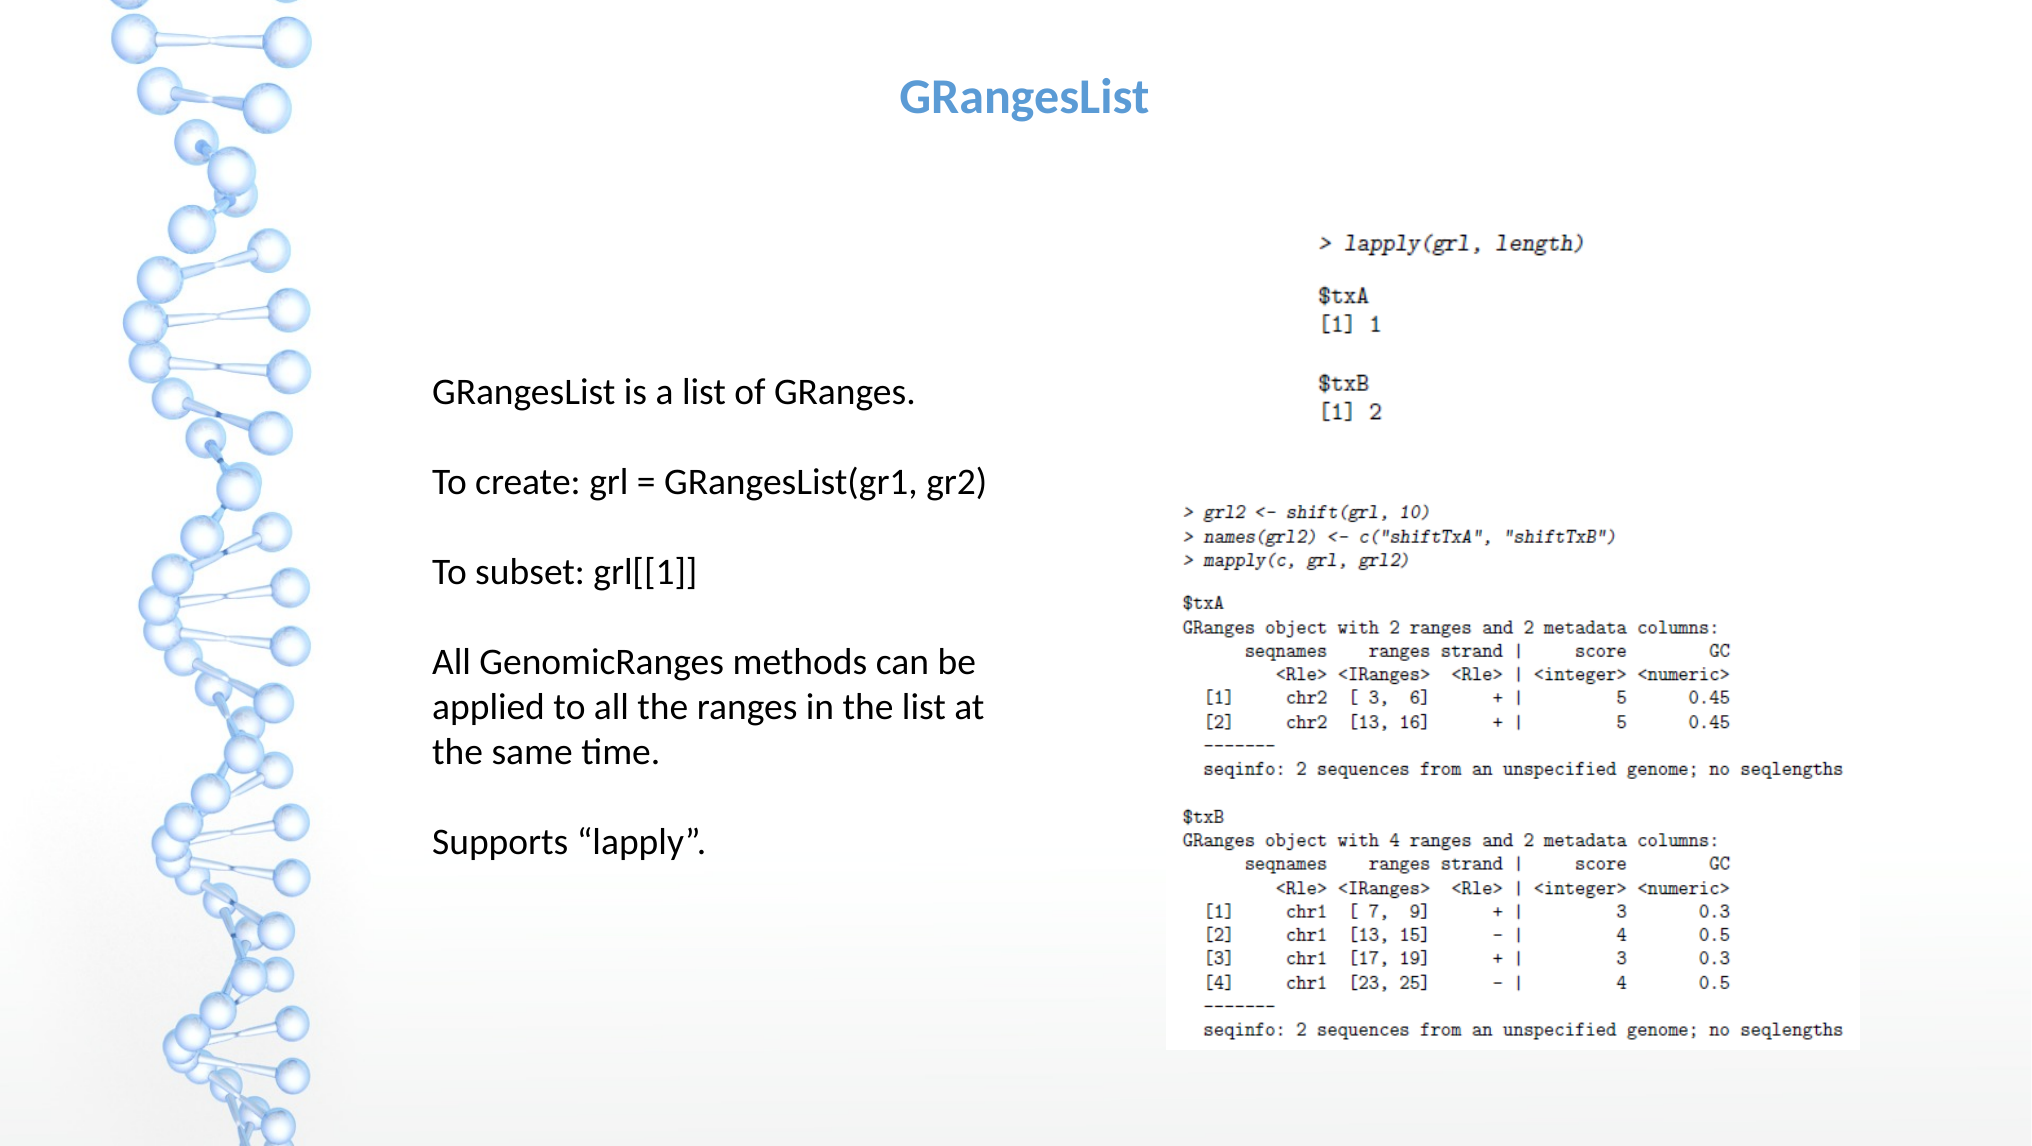

GRangesList
GRangesList is a list of GRanges.
To create: grl = GRangesList(gr1, gr2)
To subset: grl[[1]]
All GenomicRanges methods can be applied to all the ranges in the list at the same time.
Supports “lapply”.